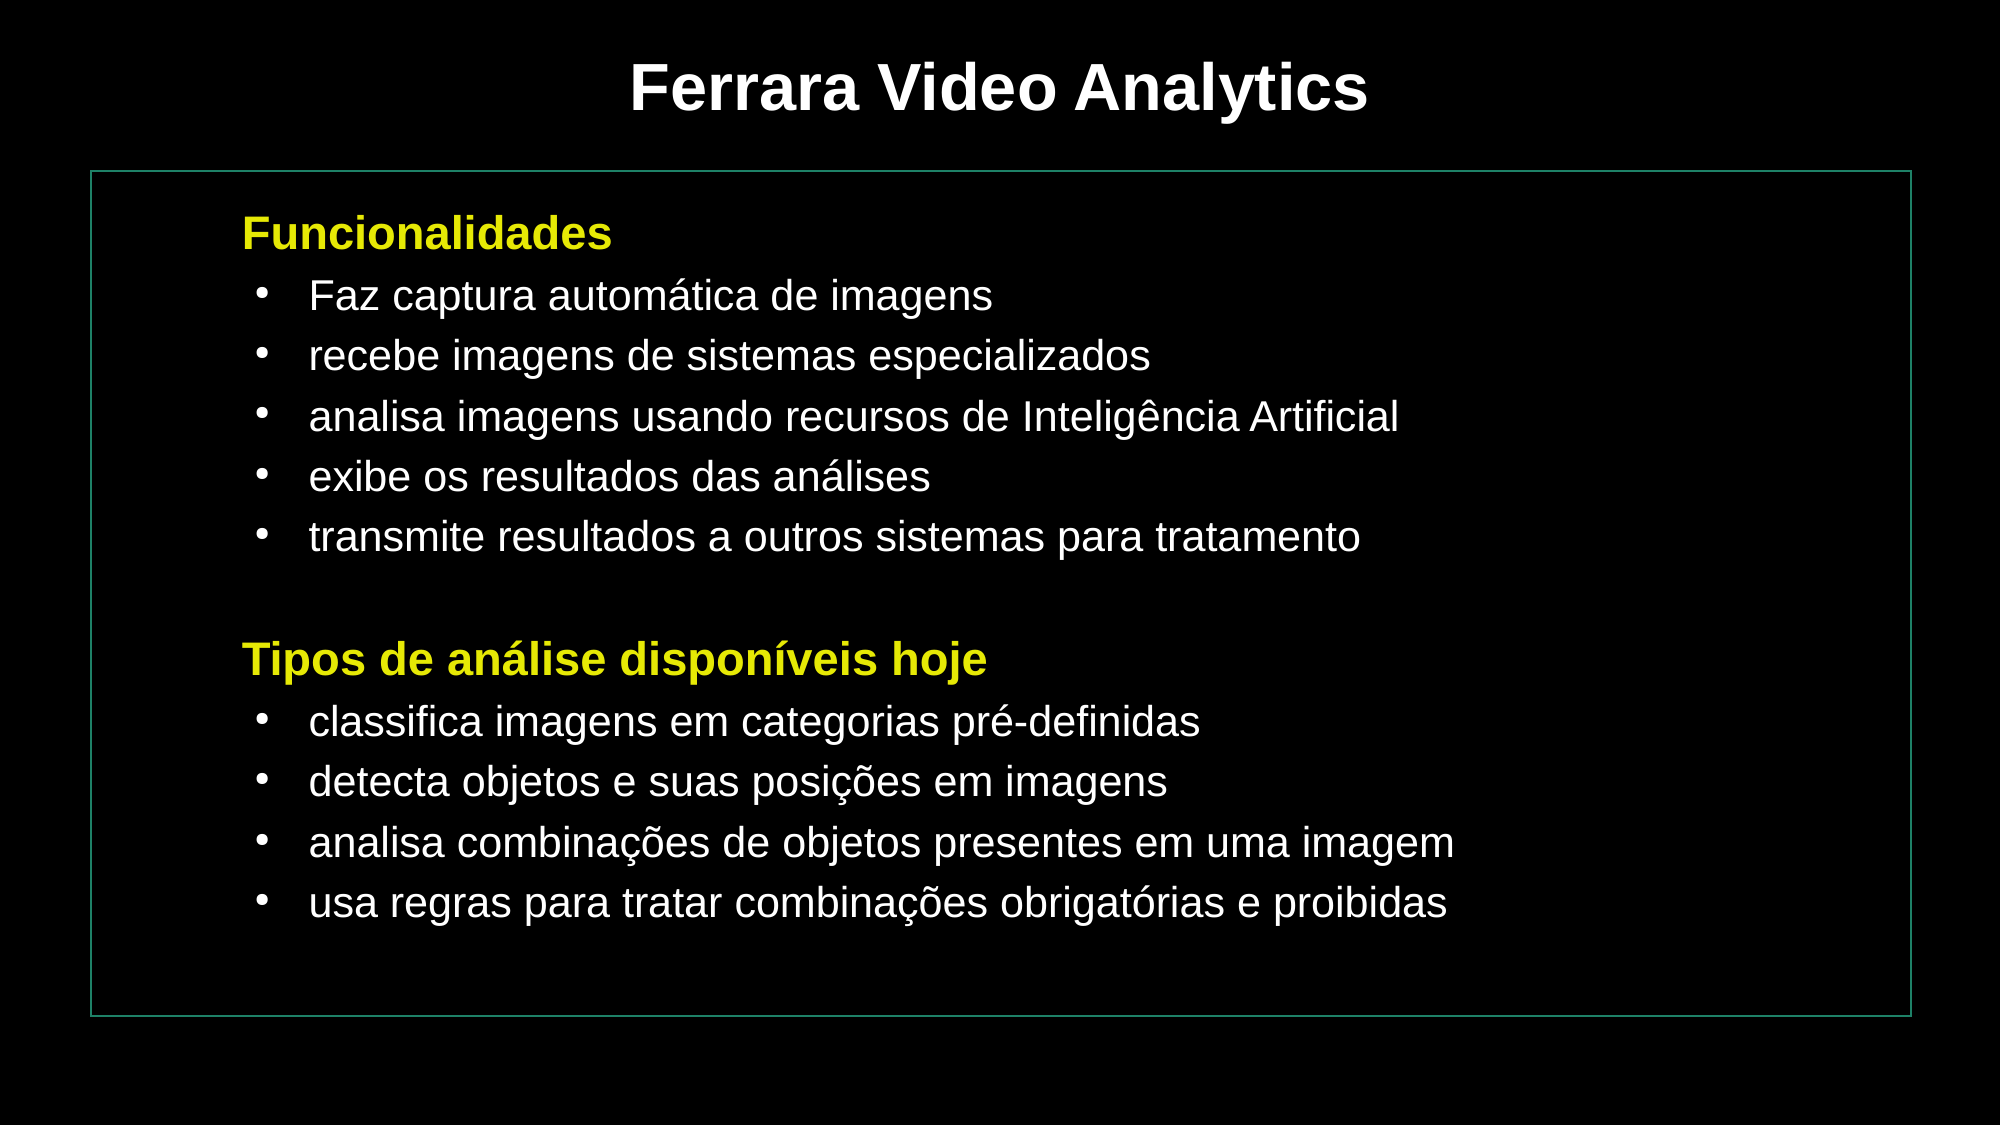

# Ferrara Video Analytics
Funcionalidades
Faz captura automática de imagens
recebe imagens de sistemas especializados
analisa imagens usando recursos de Inteligência Artificial
exibe os resultados das análises
transmite resultados a outros sistemas para tratamento
Tipos de análise disponíveis hoje
classifica imagens em categorias pré-definidas
detecta objetos e suas posições em imagens
analisa combinações de objetos presentes em uma imagem
usa regras para tratar combinações obrigatórias e proibidas